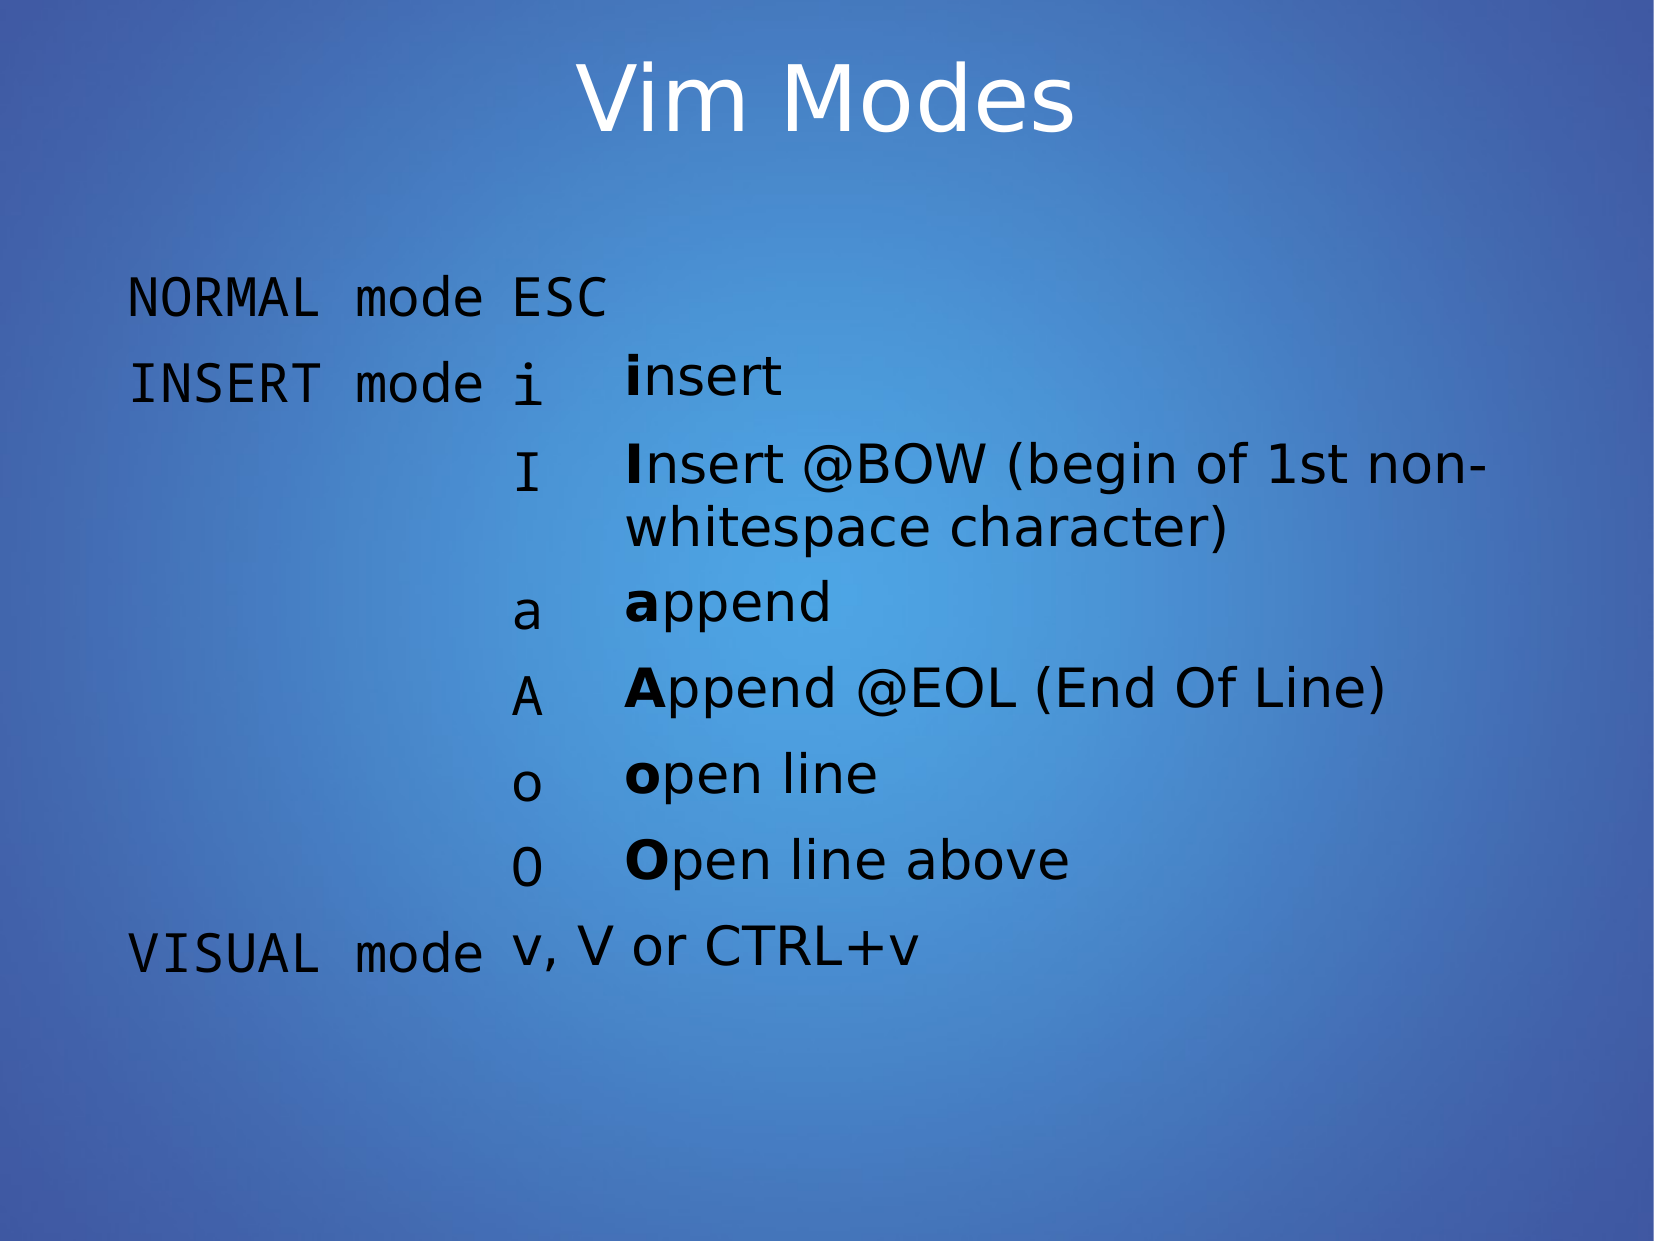

# Vim Modes
| NORMAL mode | ESC | |
| --- | --- | --- |
| INSERT mode | i | insert |
| | I | Insert @BOW (begin of 1st non- whitespace character) |
| | a | append |
| | A | Append @EOL (End Of Line) |
| | o | open line |
| | O | Open line above |
| VISUAL mode | v, V or CTRL+v | |